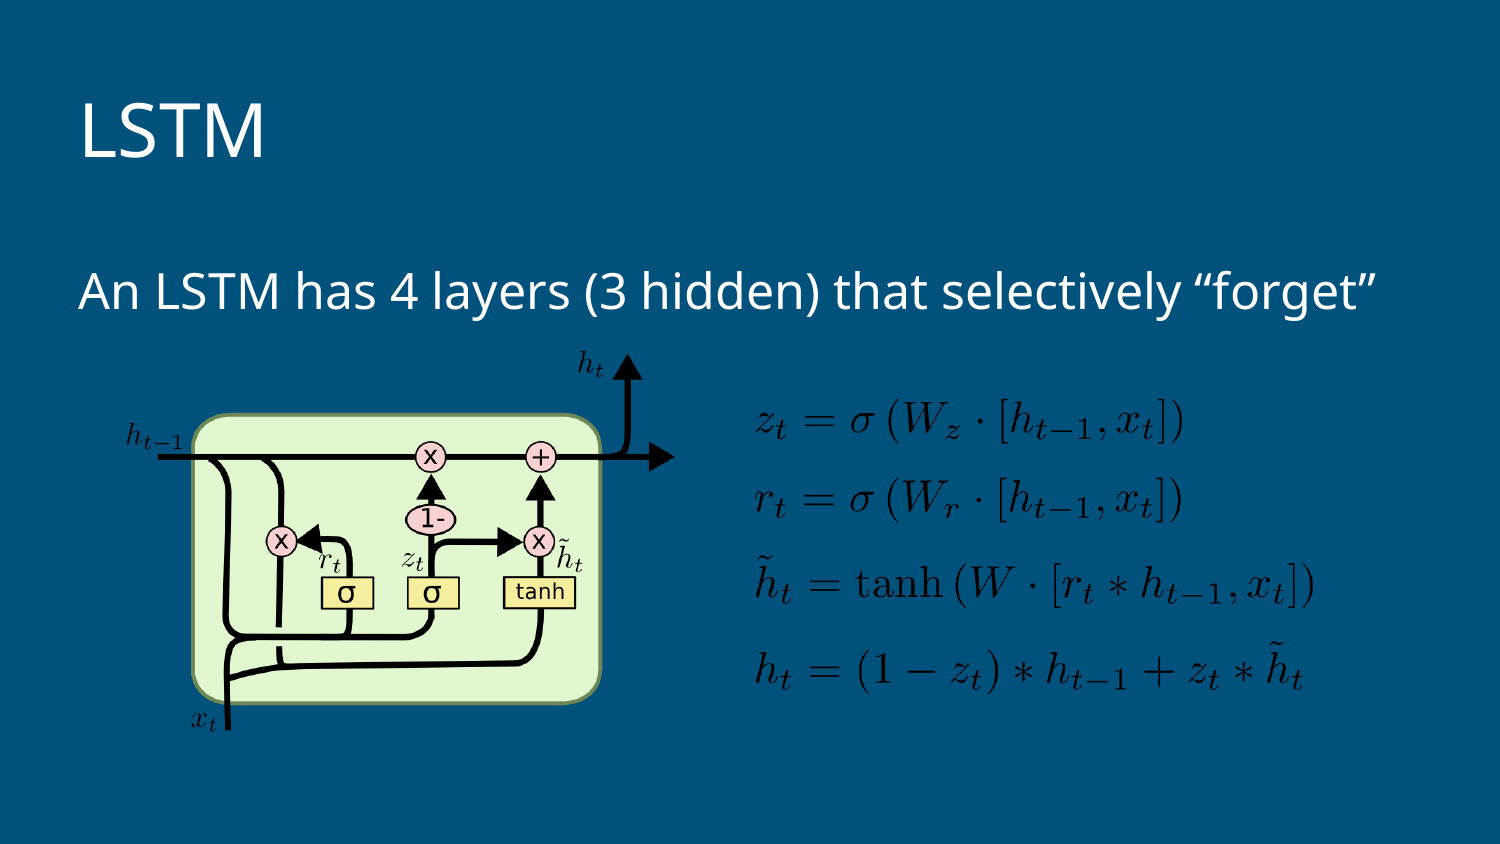

# LSTM
An LSTM has 4 layers (3 hidden) that selectively “forget”